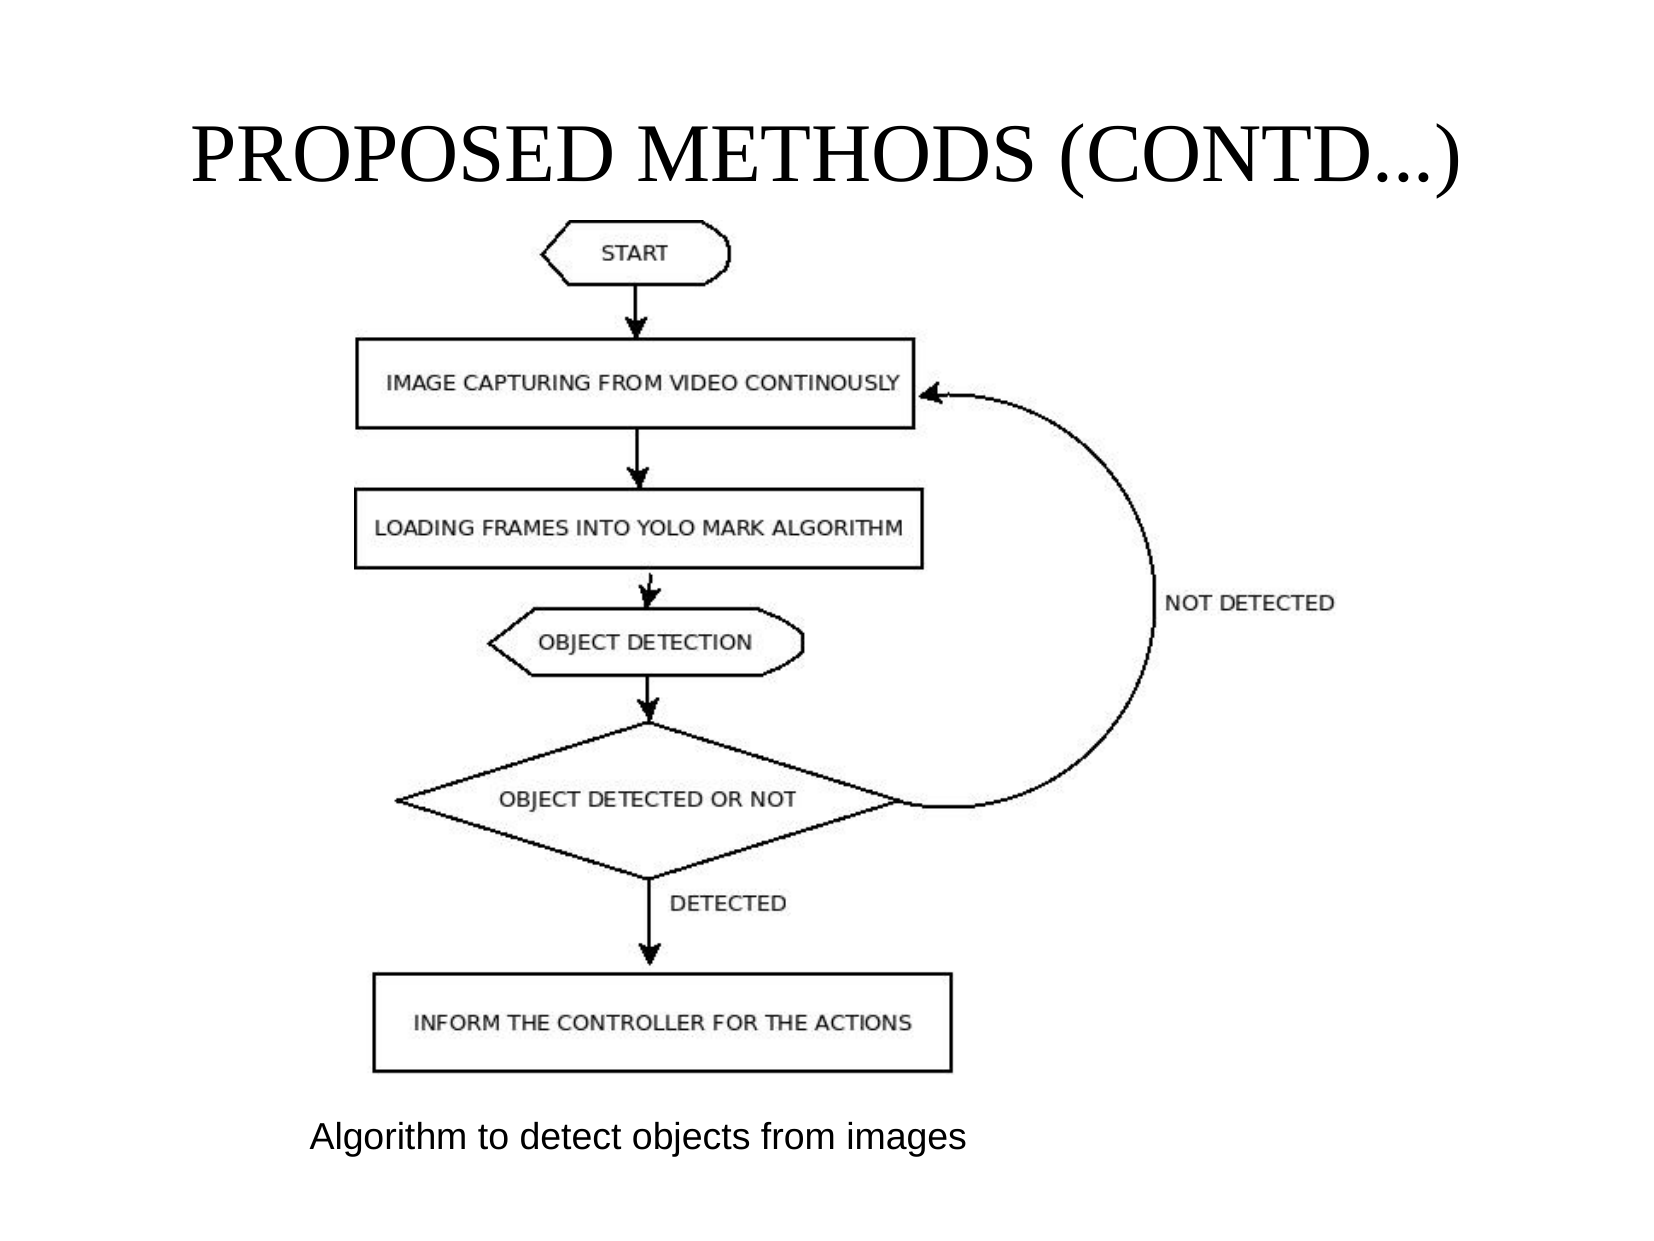

# PROPOSED METHODS (CONTD...)
Algorithm to detect objects from images